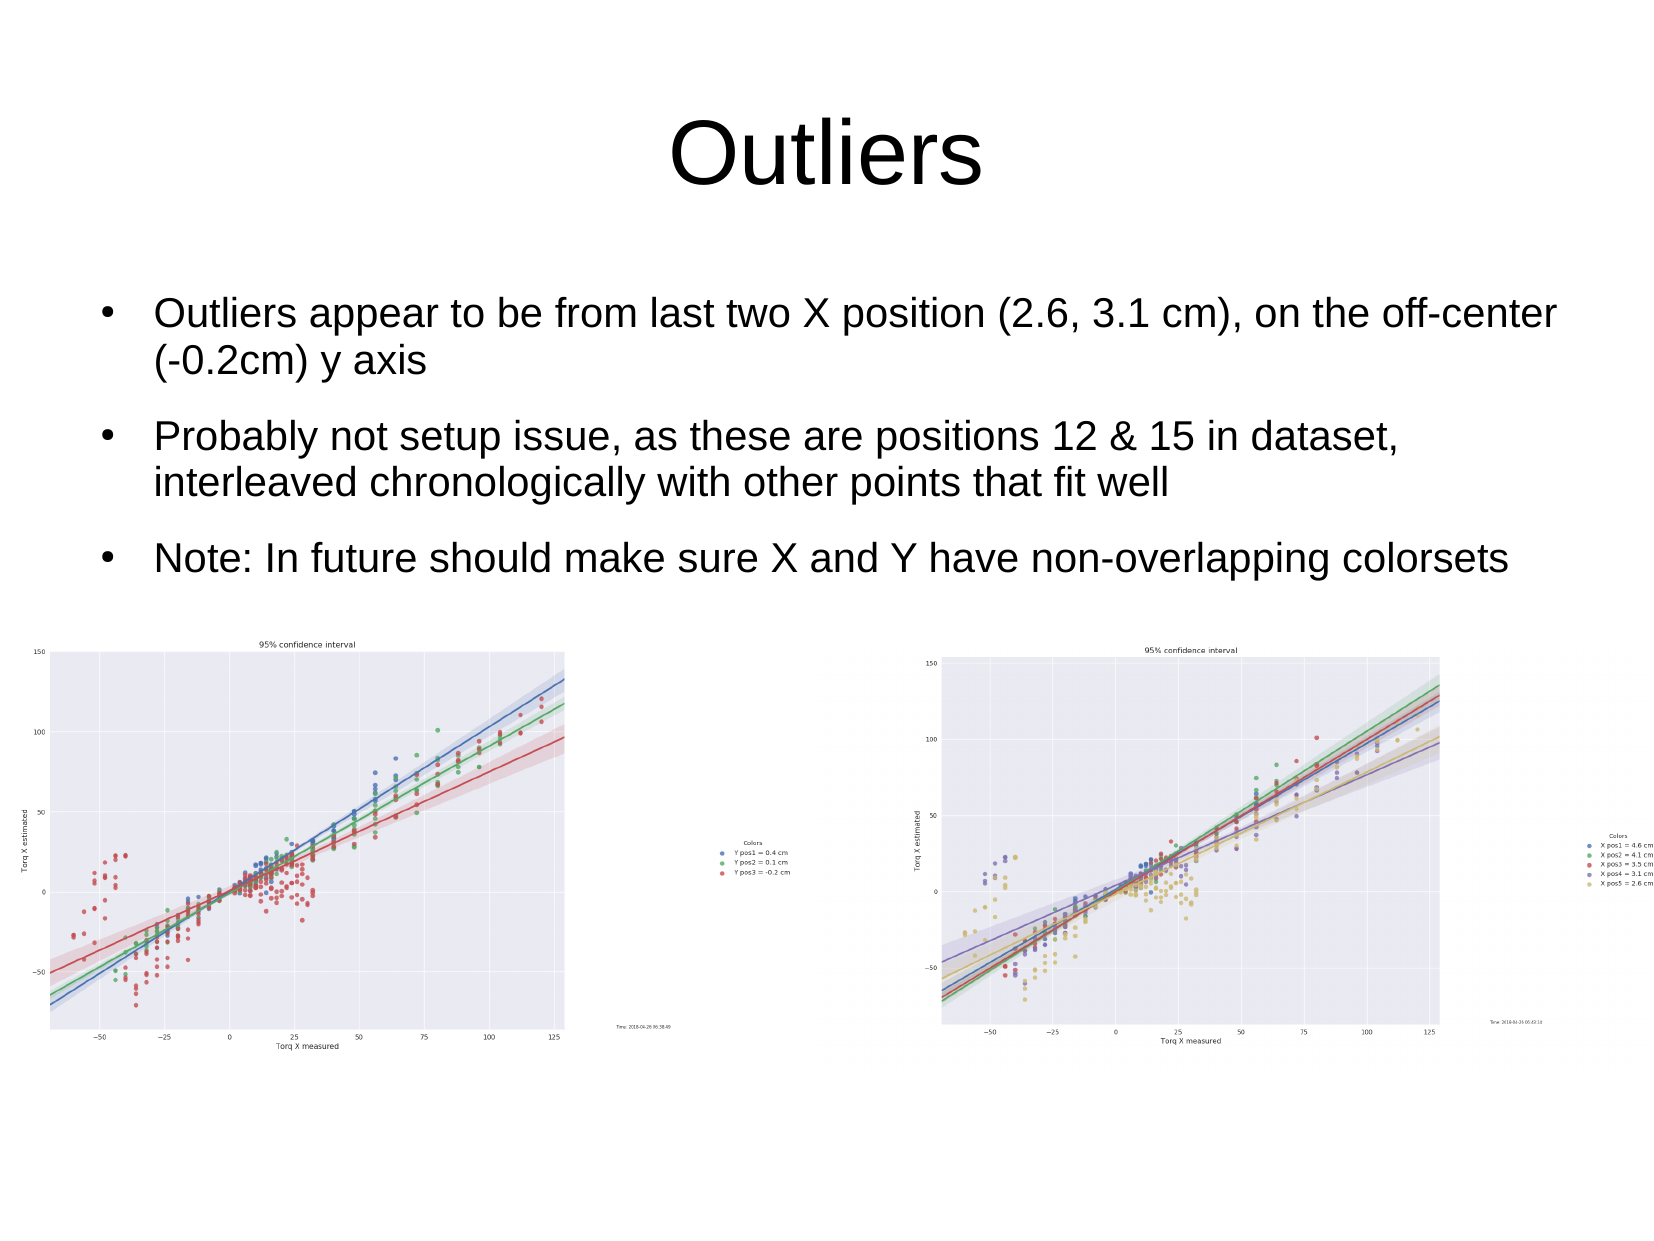

# Outliers
Outliers appear to be from last two X position (2.6, 3.1 cm), on the off-center (-0.2cm) y axis
Probably not setup issue, as these are positions 12 & 15 in dataset, interleaved chronologically with other points that fit well
Note: In future should make sure X and Y have non-overlapping colorsets